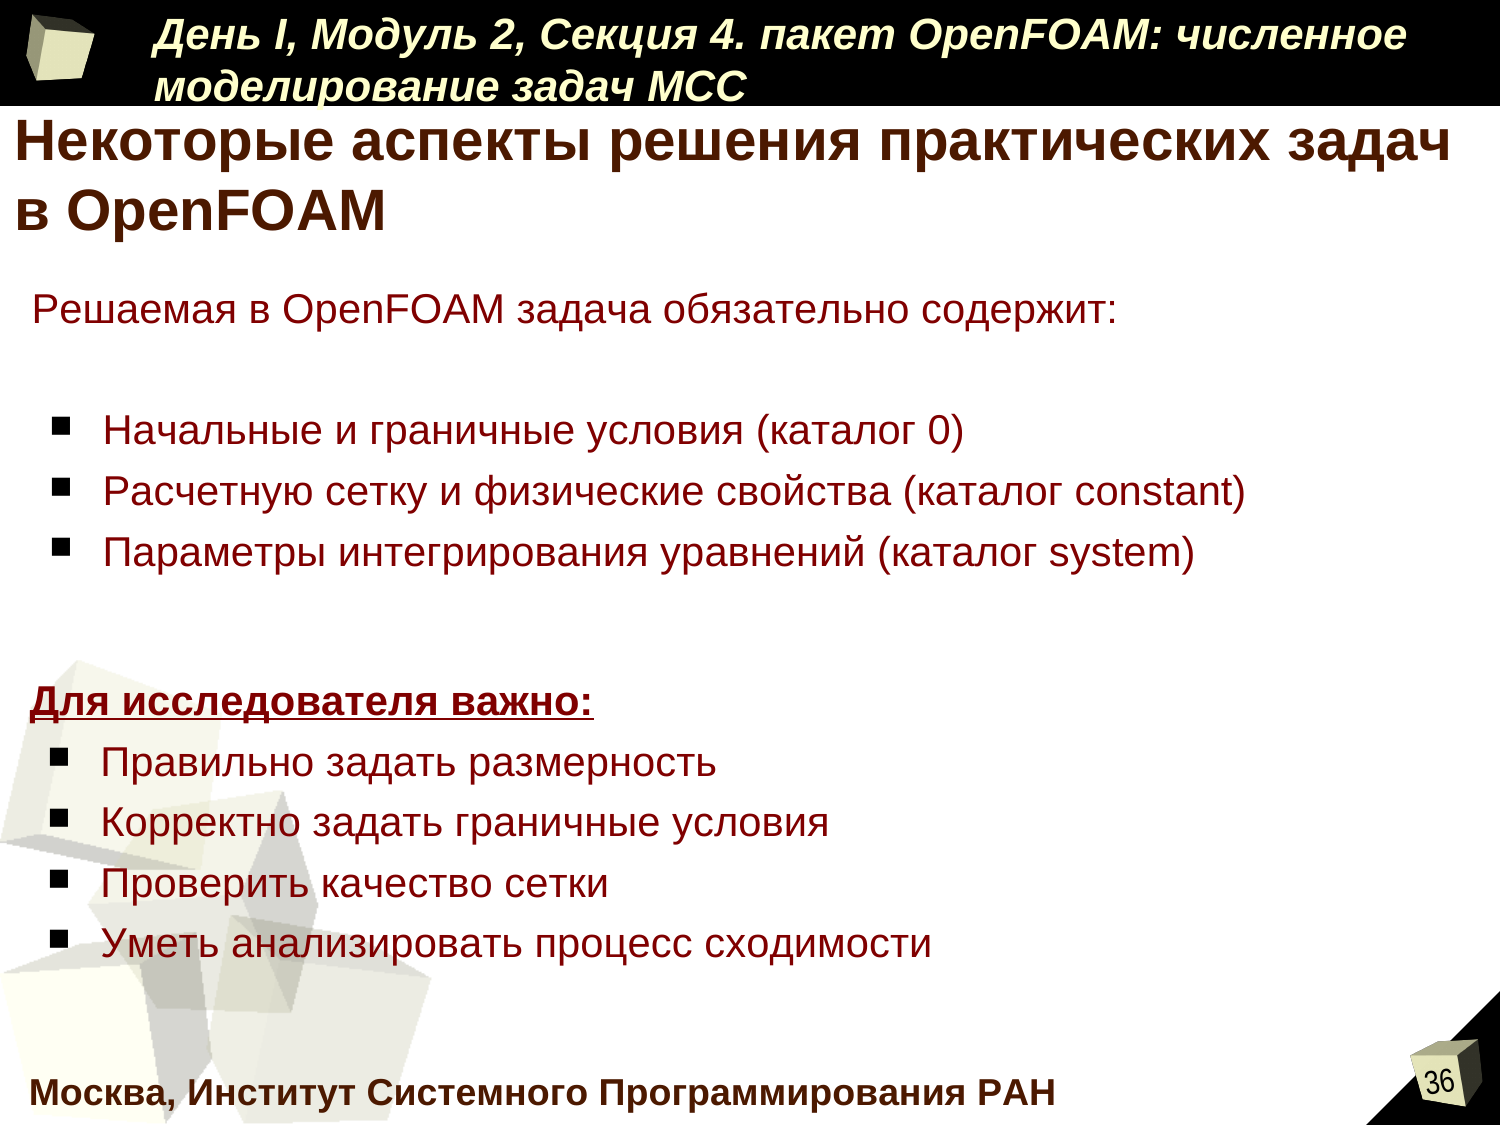

#
Некоторые аспекты решения практических задач в OpenFOAM
Решаемая в OpenFOAM задача обязательно содержит:
Начальные и граничные условия (каталог 0)
Расчетную сетку и физические свойства (каталог constant)
Параметры интегрирования уравнений (каталог system)
Для исследователя важно:
Правильно задать размерность
Корректно задать граничные условия
Проверить качество сетки
Уметь анализировать процесс сходимости